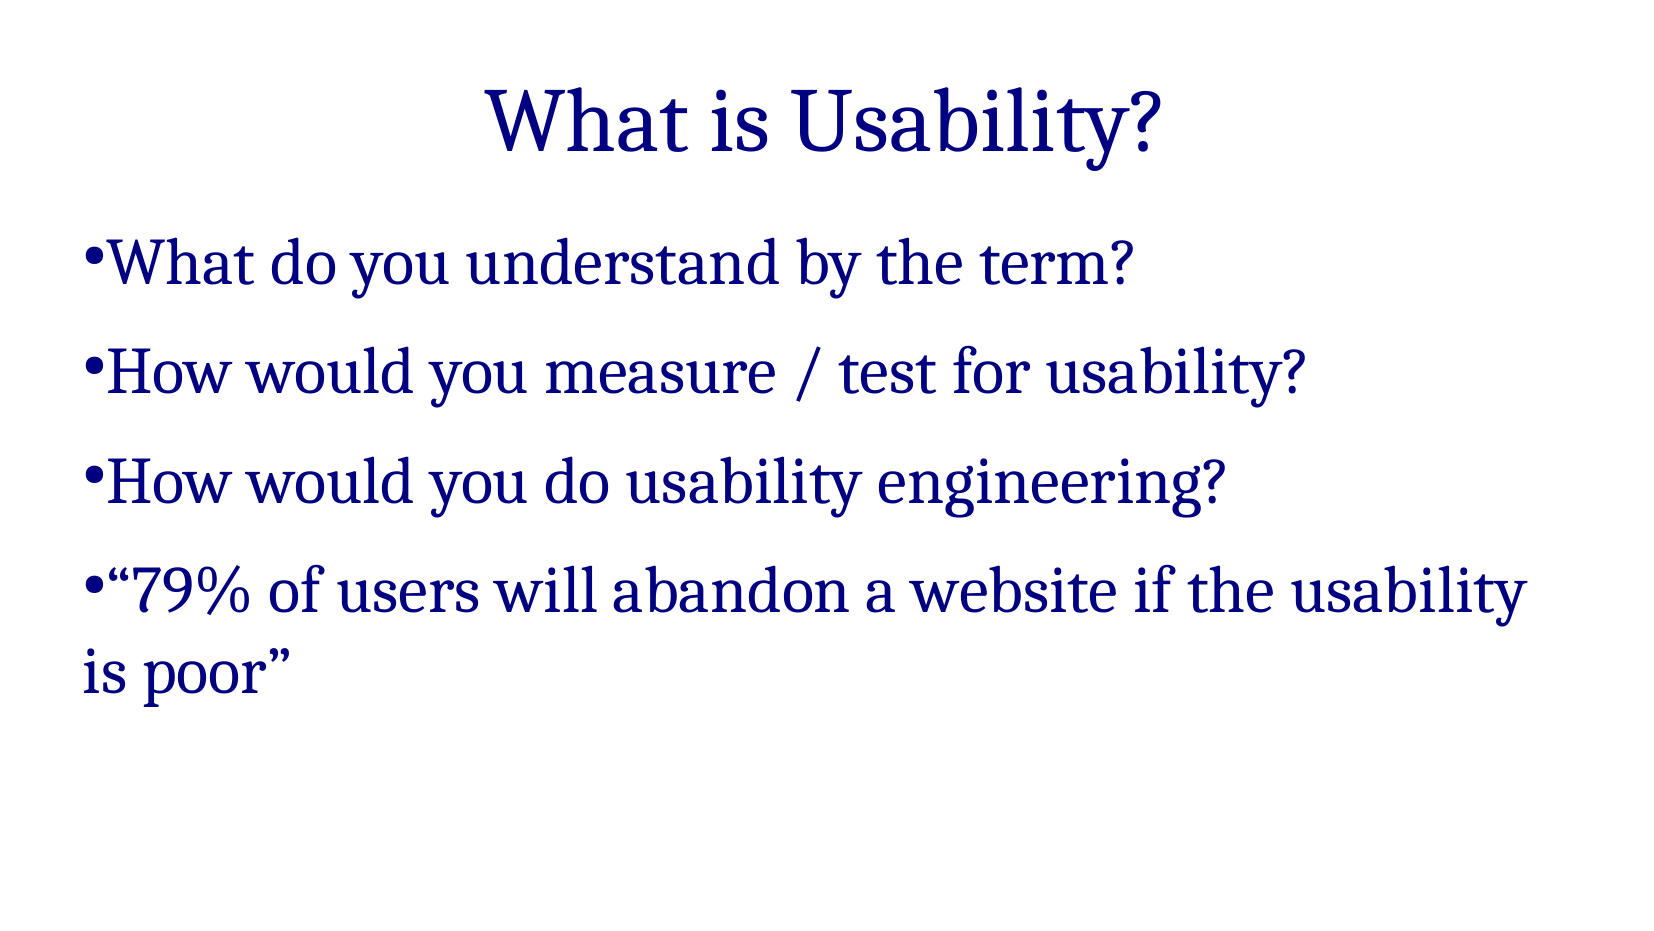

# What is Usability?
What do you understand by the term?
How would you measure / test for usability?
How would you do usability engineering?
“79% of users will abandon a website if the usability is poor”